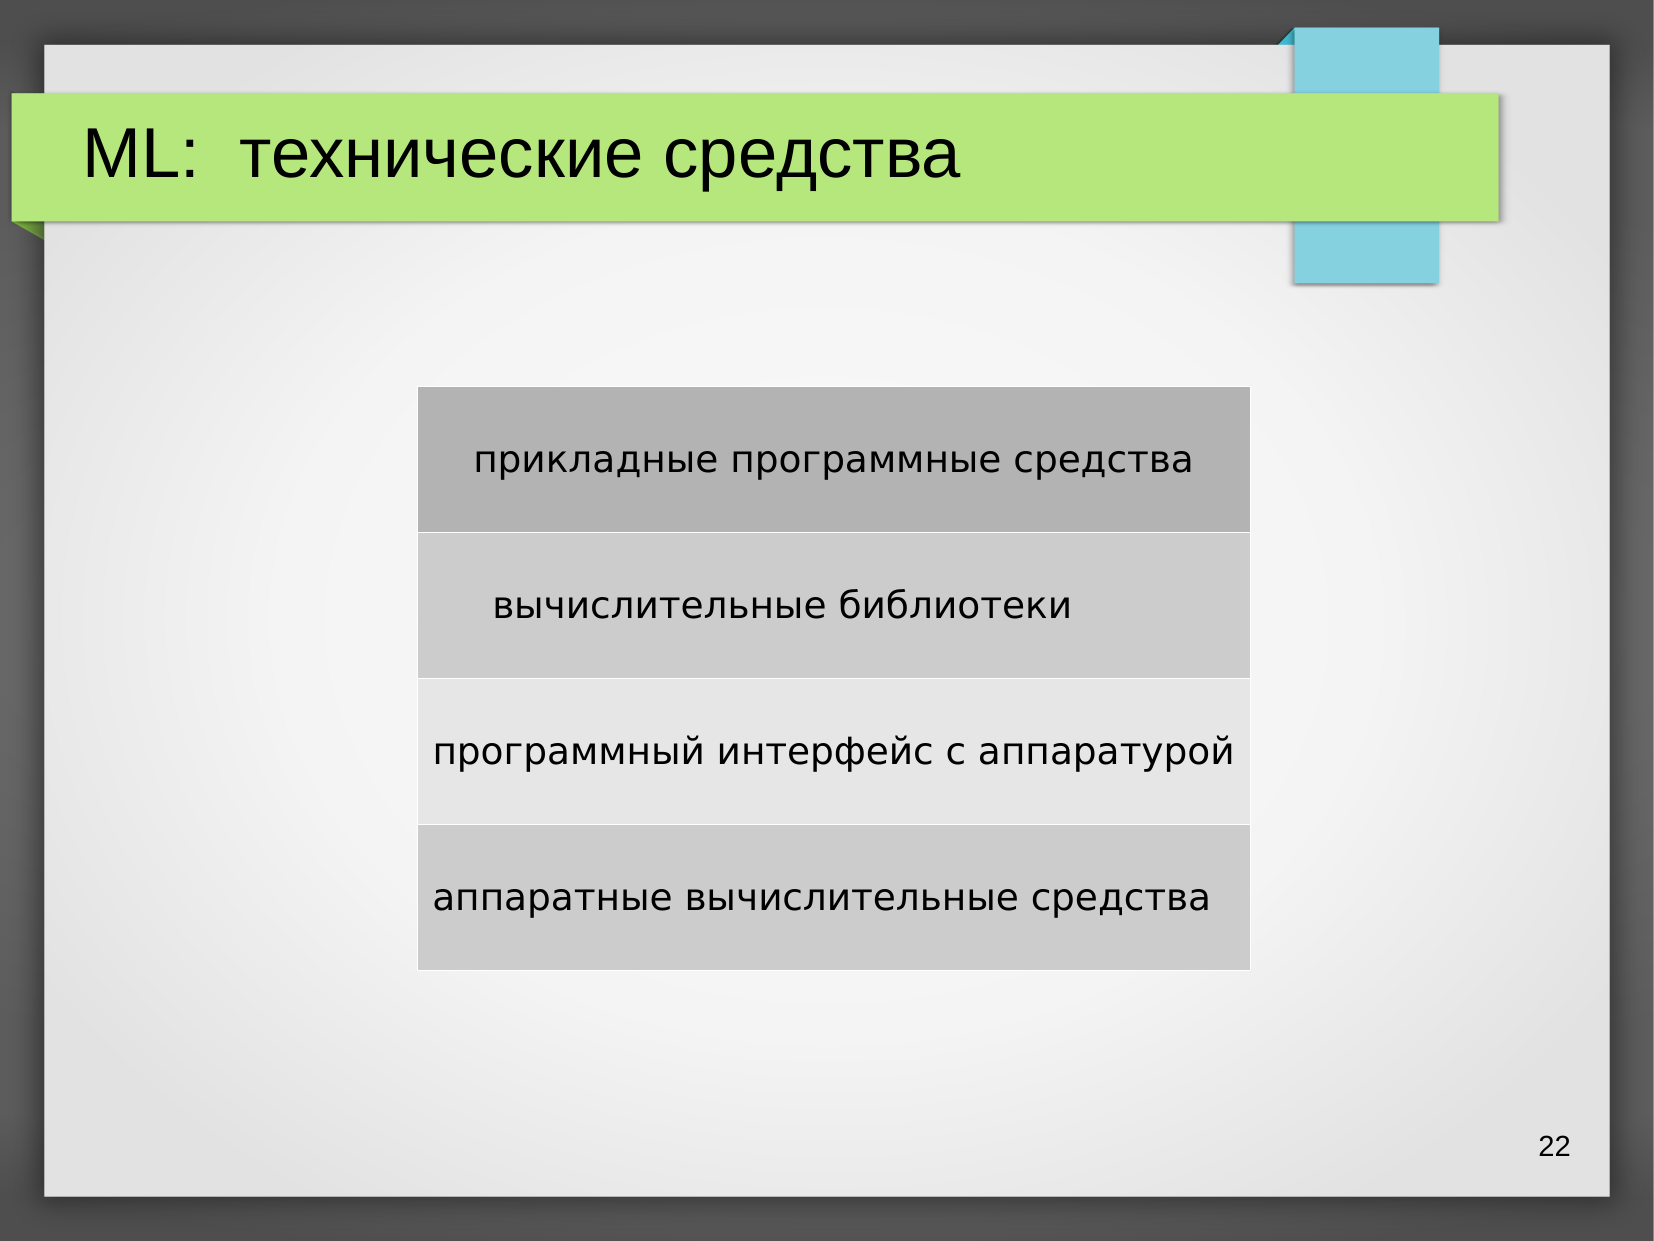

# ML: технические средства
| прикладные программные средства |
| --- |
| вычислительные библиотеки |
| программный интерфейс с аппаратурой |
| аппаратные вычислительные средства |
22